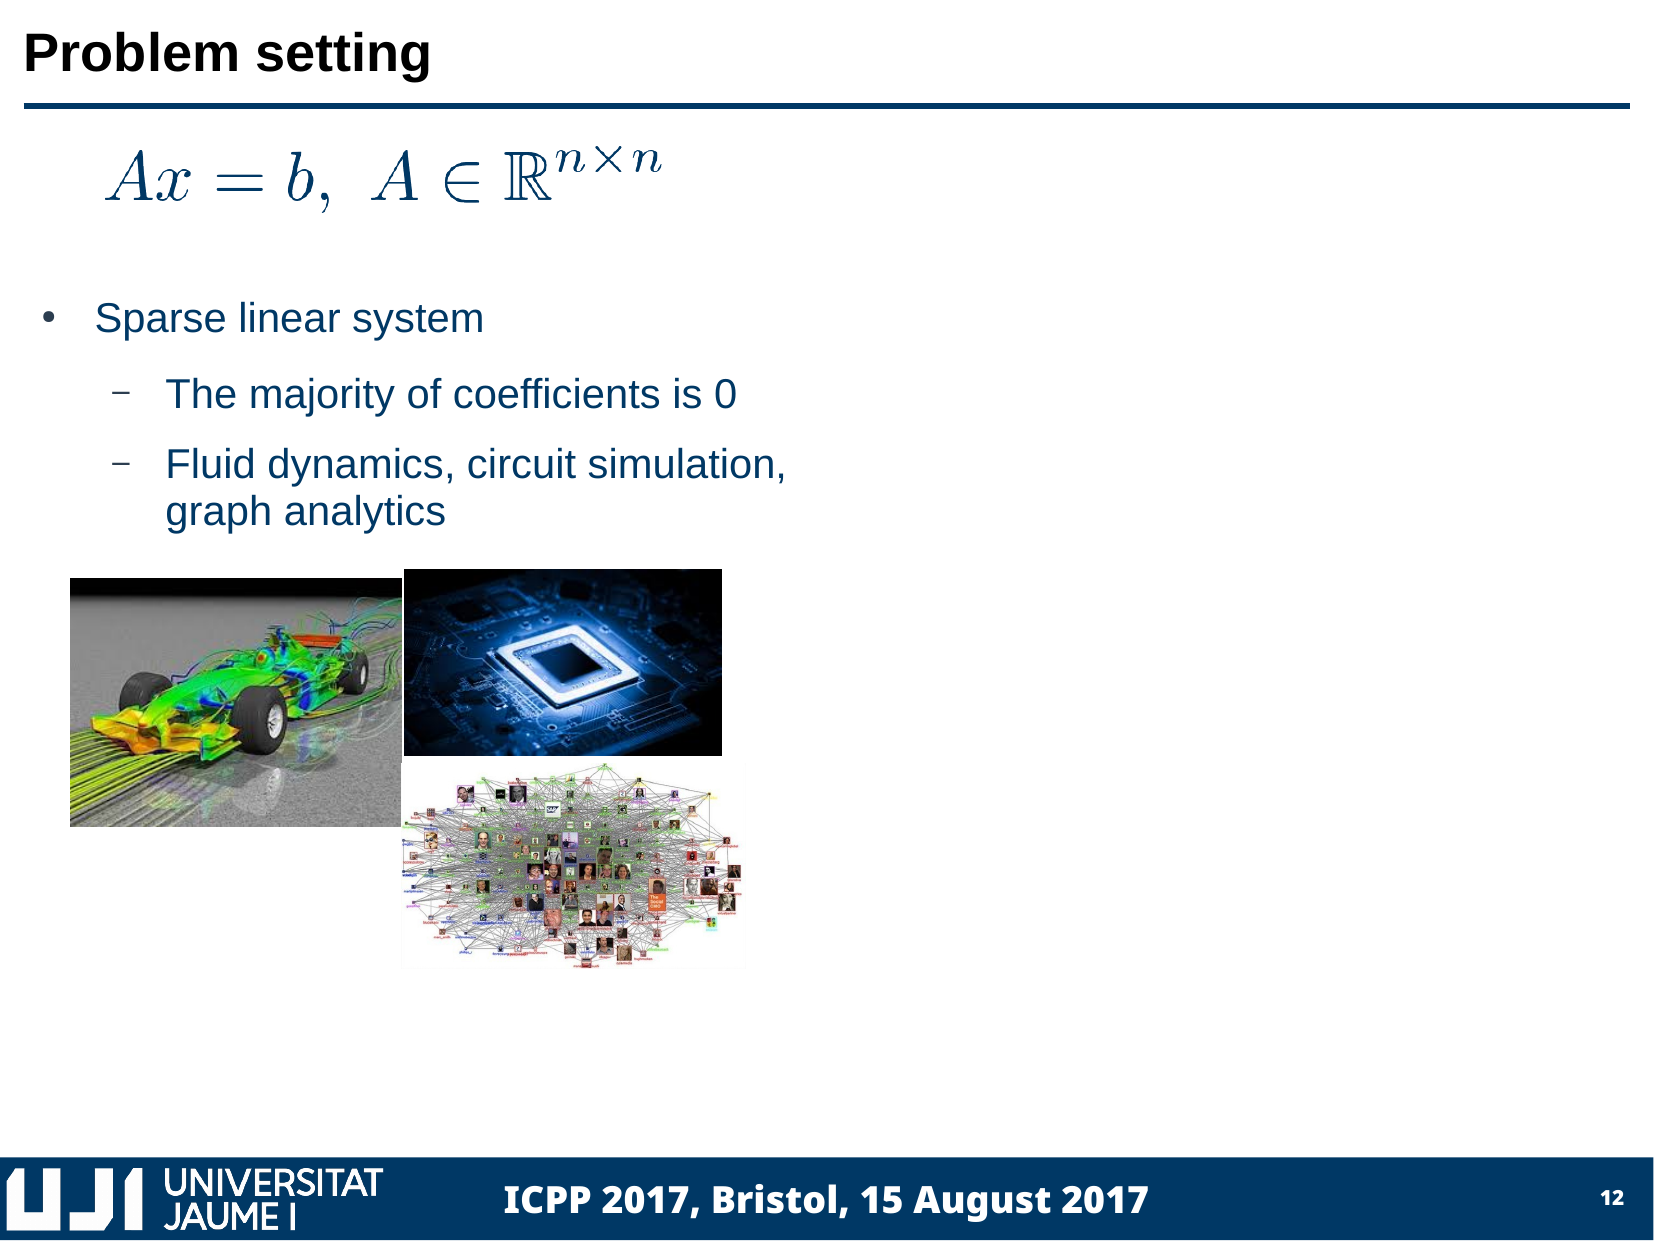

# Problem setting
Sparse linear system
The majority of coefficients is 0
Fluid dynamics, circuit simulation, graph analytics
ICPP 2017, Bristol, 15 August 2017
12